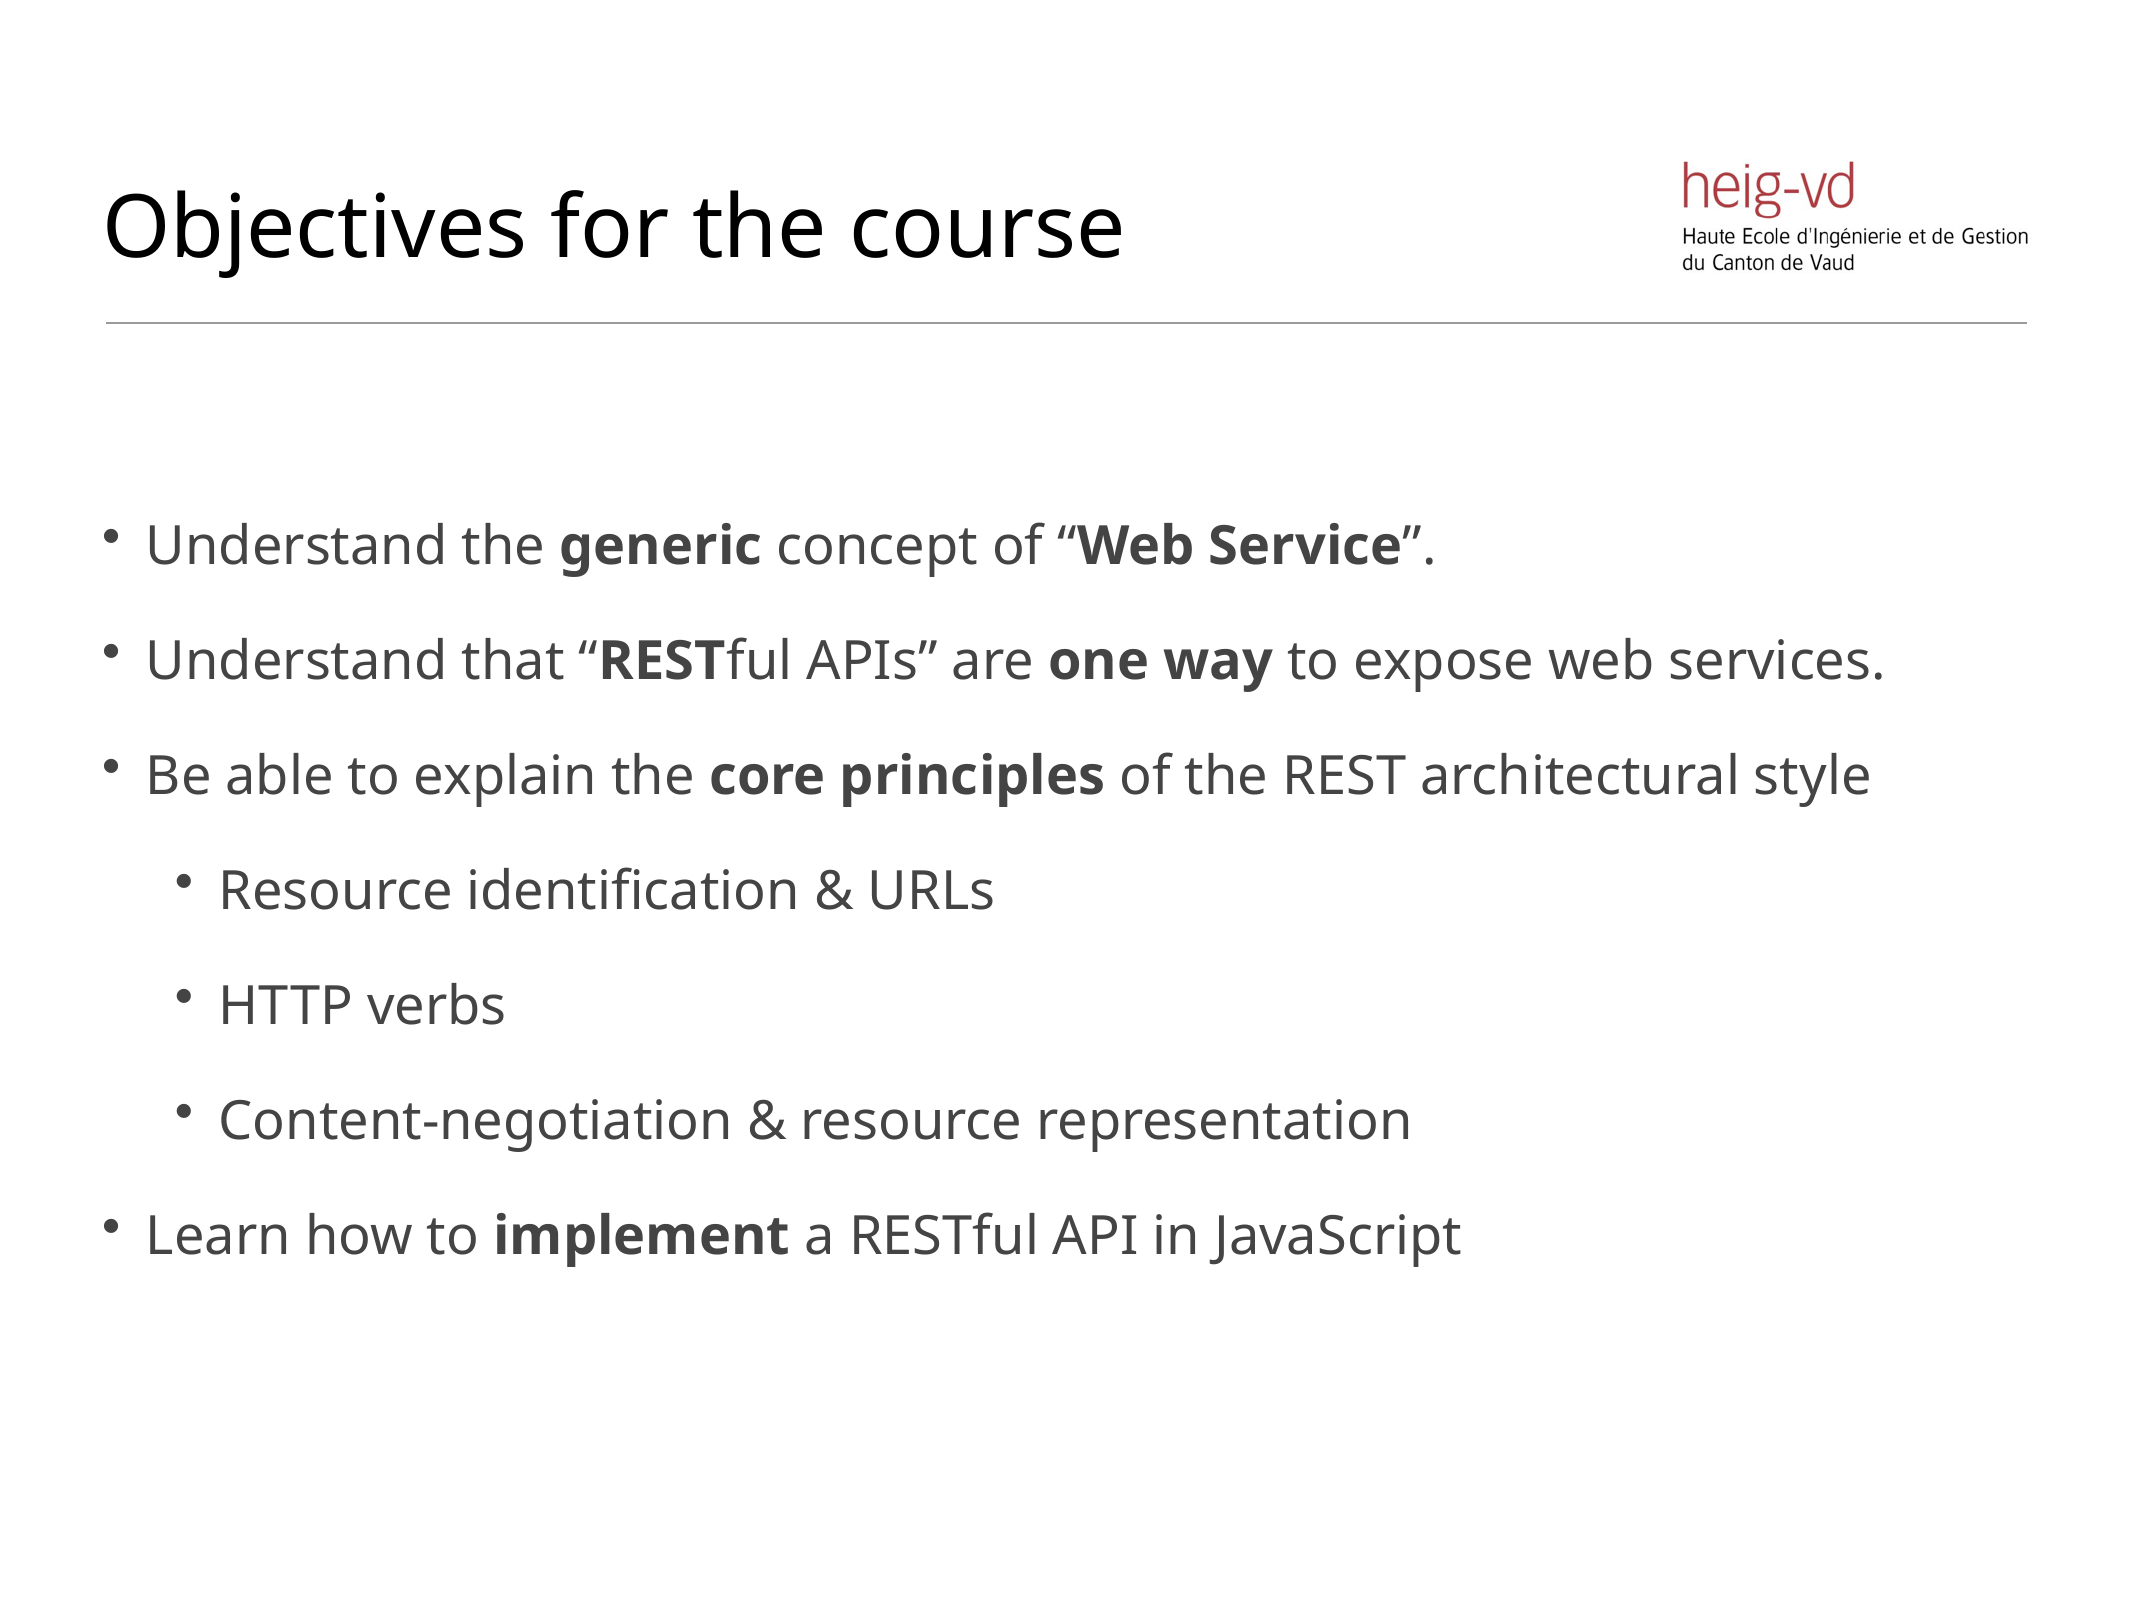

# Objectives for the course
Understand the generic concept of “Web Service”.
Understand that “RESTful APIs” are one way to expose web services.
Be able to explain the core principles of the REST architectural style
Resource identification & URLs
HTTP verbs
Content-negotiation & resource representation
Learn how to implement a RESTful API in JavaScript